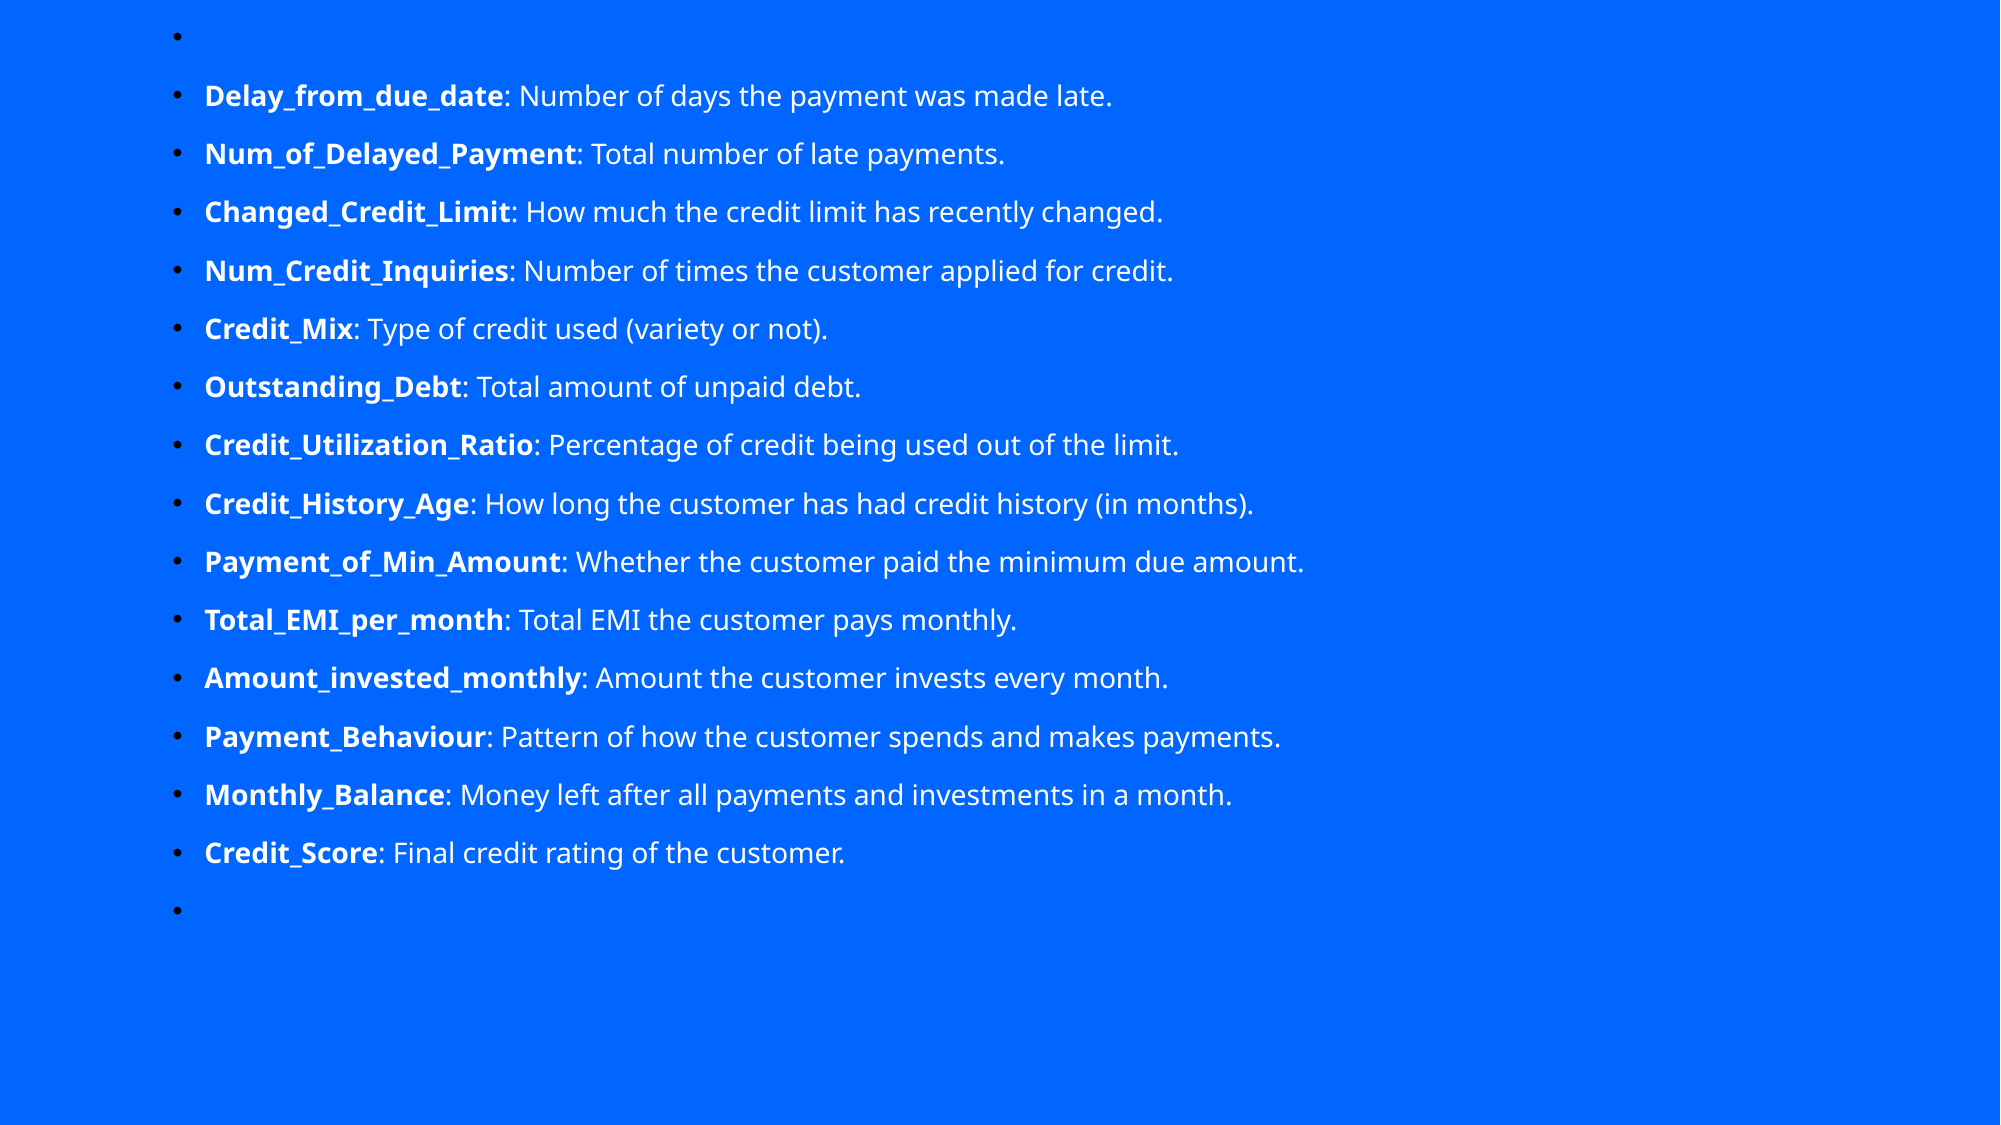

# Delay_from_due_date: Number of days the payment was made late.
Num_of_Delayed_Payment: Total number of late payments.
Changed_Credit_Limit: How much the credit limit has recently changed.
Num_Credit_Inquiries: Number of times the customer applied for credit.
Credit_Mix: Type of credit used (variety or not).
Outstanding_Debt: Total amount of unpaid debt.
Credit_Utilization_Ratio: Percentage of credit being used out of the limit.
Credit_History_Age: How long the customer has had credit history (in months).
Payment_of_Min_Amount: Whether the customer paid the minimum due amount.
Total_EMI_per_month: Total EMI the customer pays monthly.
Amount_invested_monthly: Amount the customer invests every month.
Payment_Behaviour: Pattern of how the customer spends and makes payments.
Monthly_Balance: Money left after all payments and investments in a month.
Credit_Score: Final credit rating of the customer.